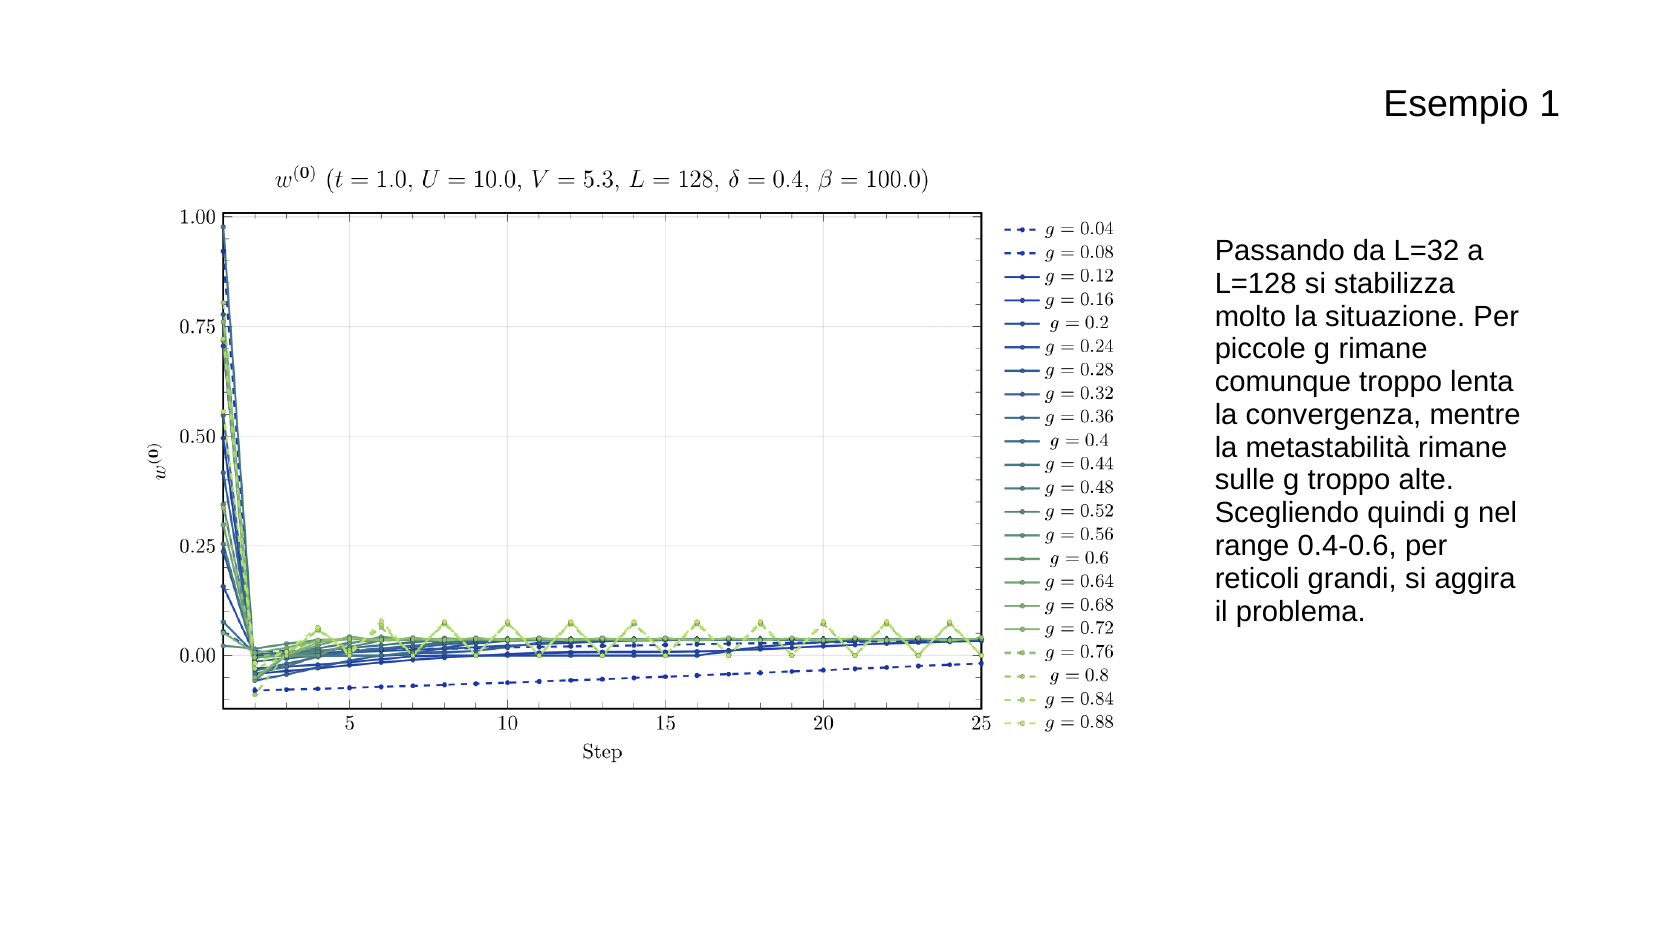

Esempio 1
Passando da L=32 a L=128 si stabilizza molto la situazione. Per piccole g rimane comunque troppo lenta la convergenza, mentre la metastabilità rimane sulle g troppo alte. Scegliendo quindi g nel range 0.4-0.6, per reticoli grandi, si aggira il problema.